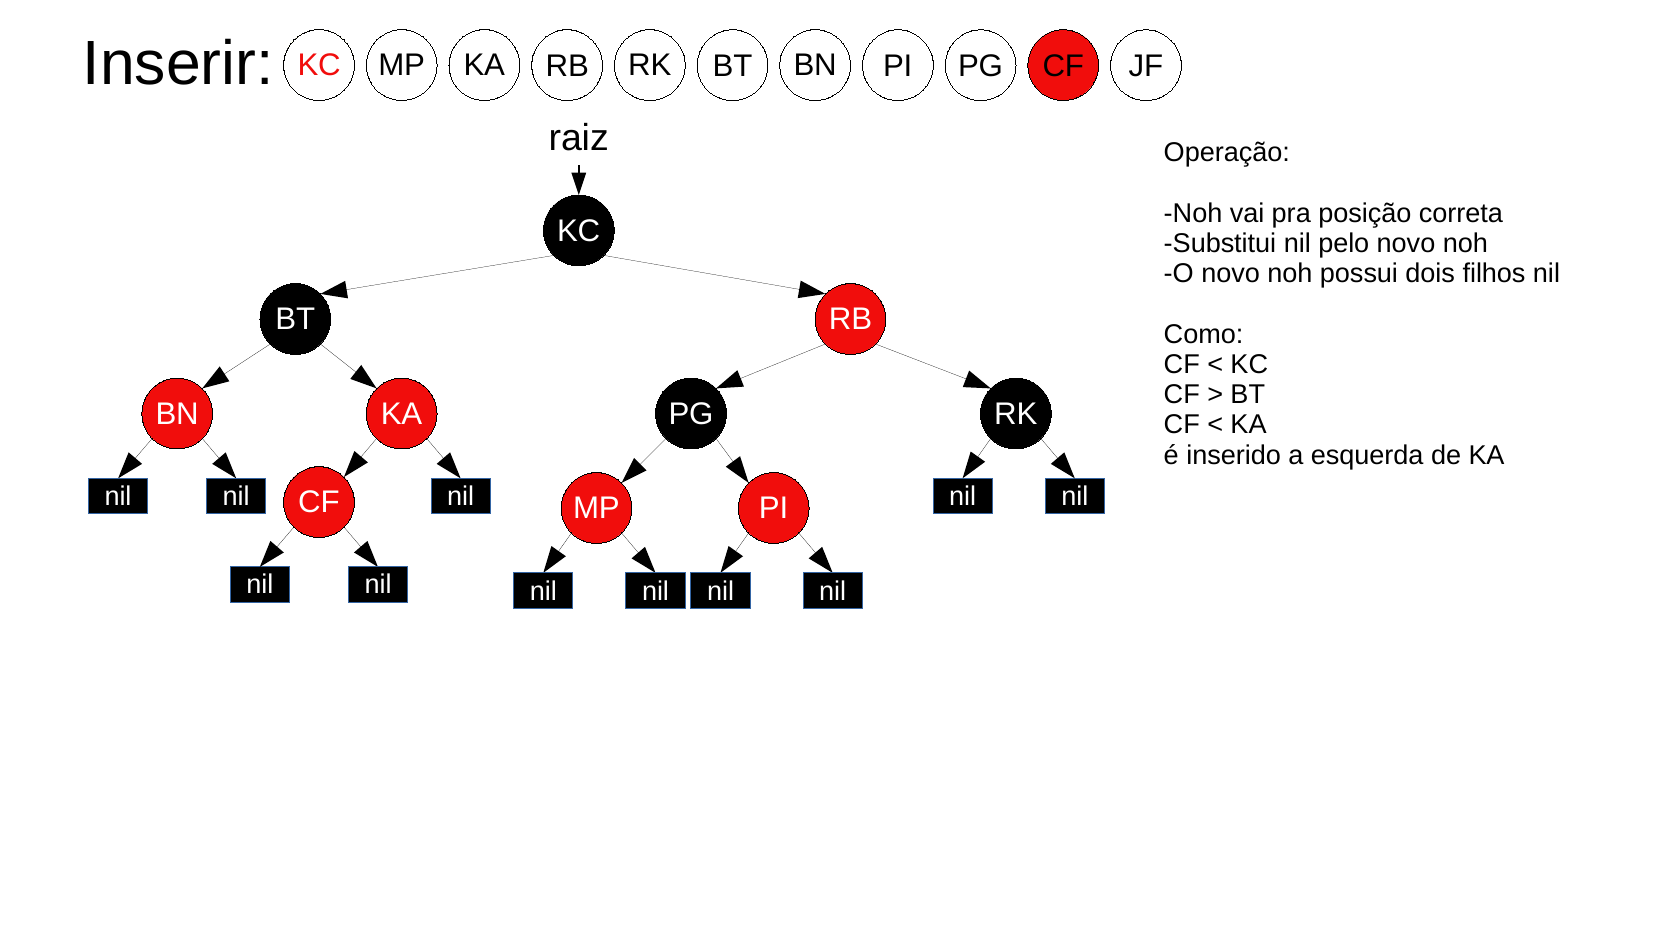

# Inserir:
KC
KC
MP
LAT
KA
LAT
RK
BN
RB
BT
PI
CF
PG
JF
raiz
Operação:
-Noh vai pra posição correta
-Substitui nil pelo novo noh
-O novo noh possui dois filhos nil
Como:
CF < KC
CF > BT
CF < KA
é inserido a esquerda de KA
KC
BT
RB
BN
KA
PG
RK
CF
MP
PI
nil
nil
nil
nil
nil
nil
nil
nil
nil
nil
nil